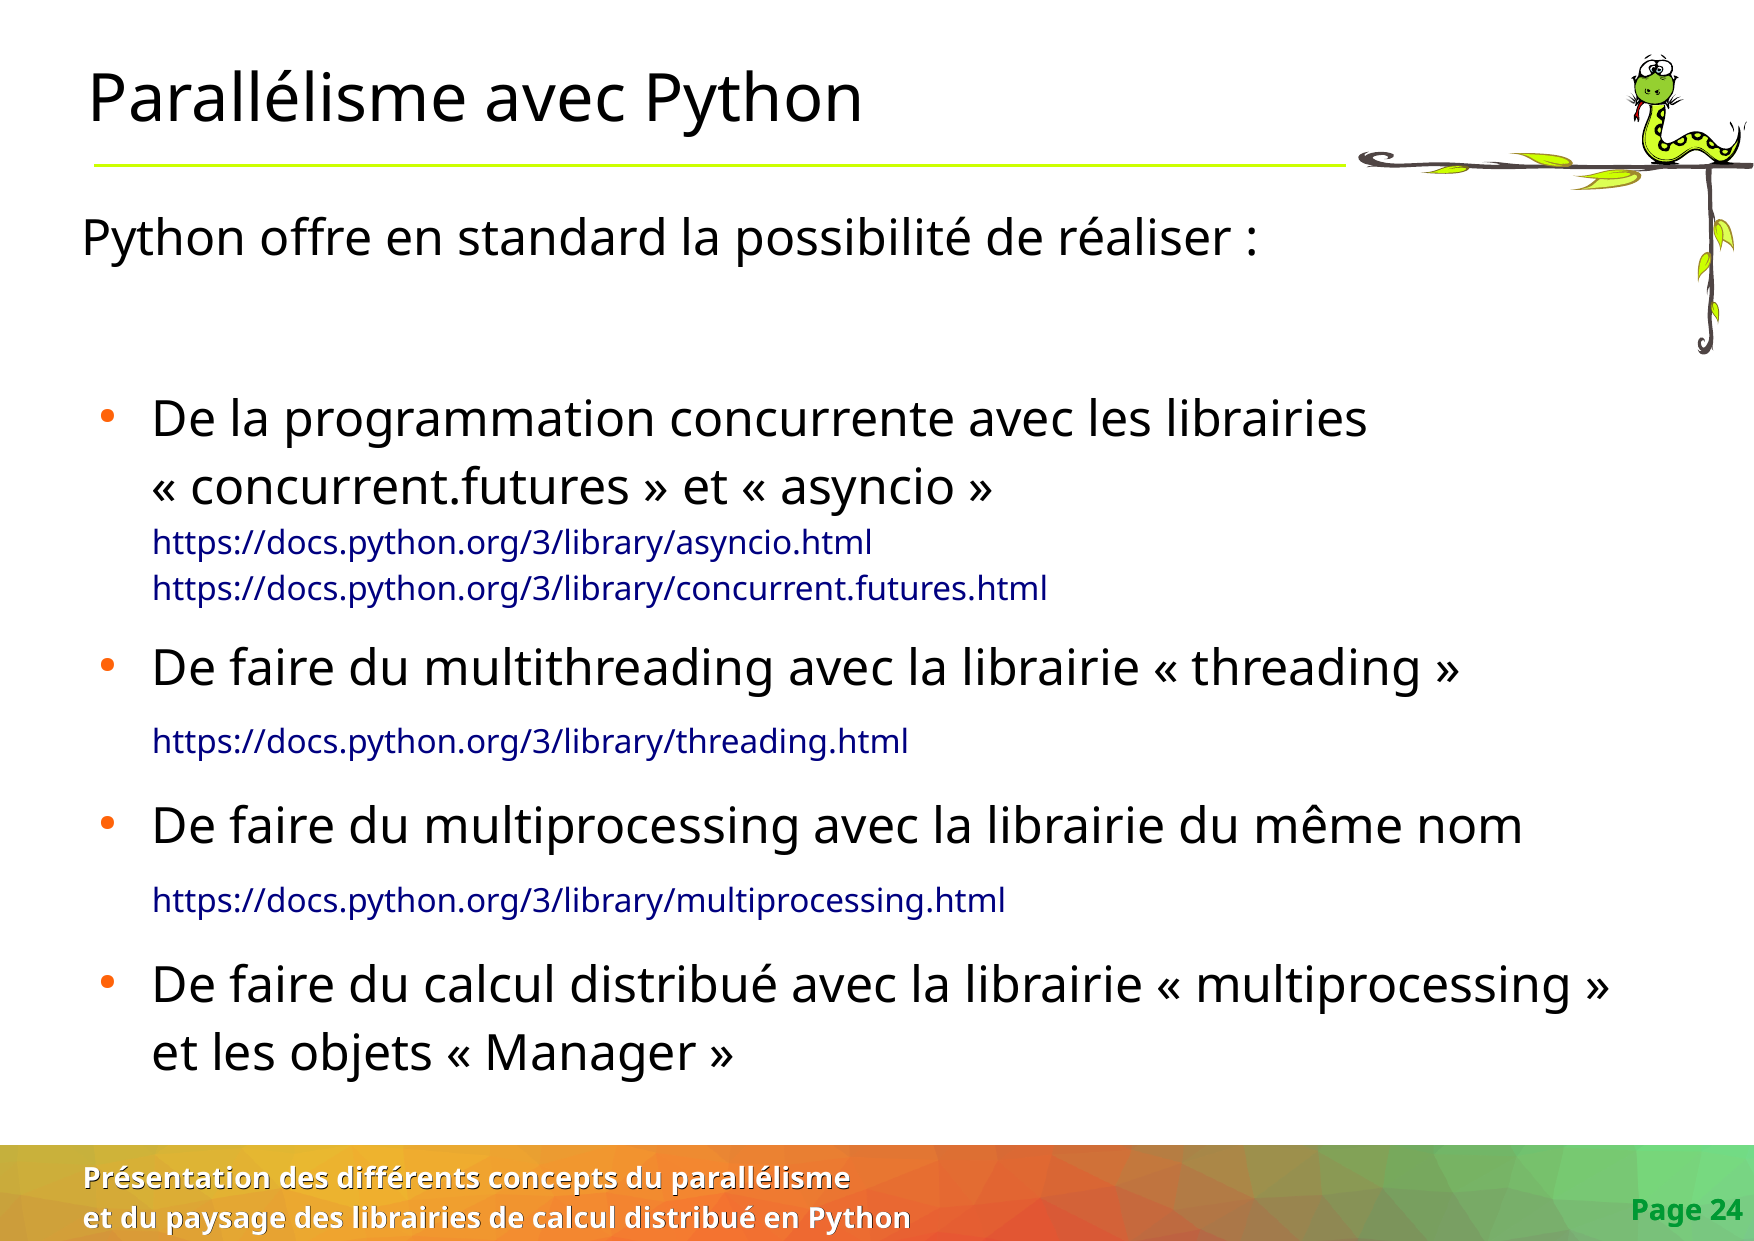

# Parallélisme avec Python
Python offre en standard la possibilité de réaliser :
De la programmation concurrente avec les librairies « concurrent.futures » et « asyncio »
https://docs.python.org/3/library/asyncio.html
https://docs.python.org/3/library/concurrent.futures.html
De faire du multithreading avec la librairie « threading »
https://docs.python.org/3/library/threading.html
De faire du multiprocessing avec la librairie du même nom
https://docs.python.org/3/library/multiprocessing.html
De faire du calcul distribué avec la librairie « multiprocessing » et les objets « Manager »
24